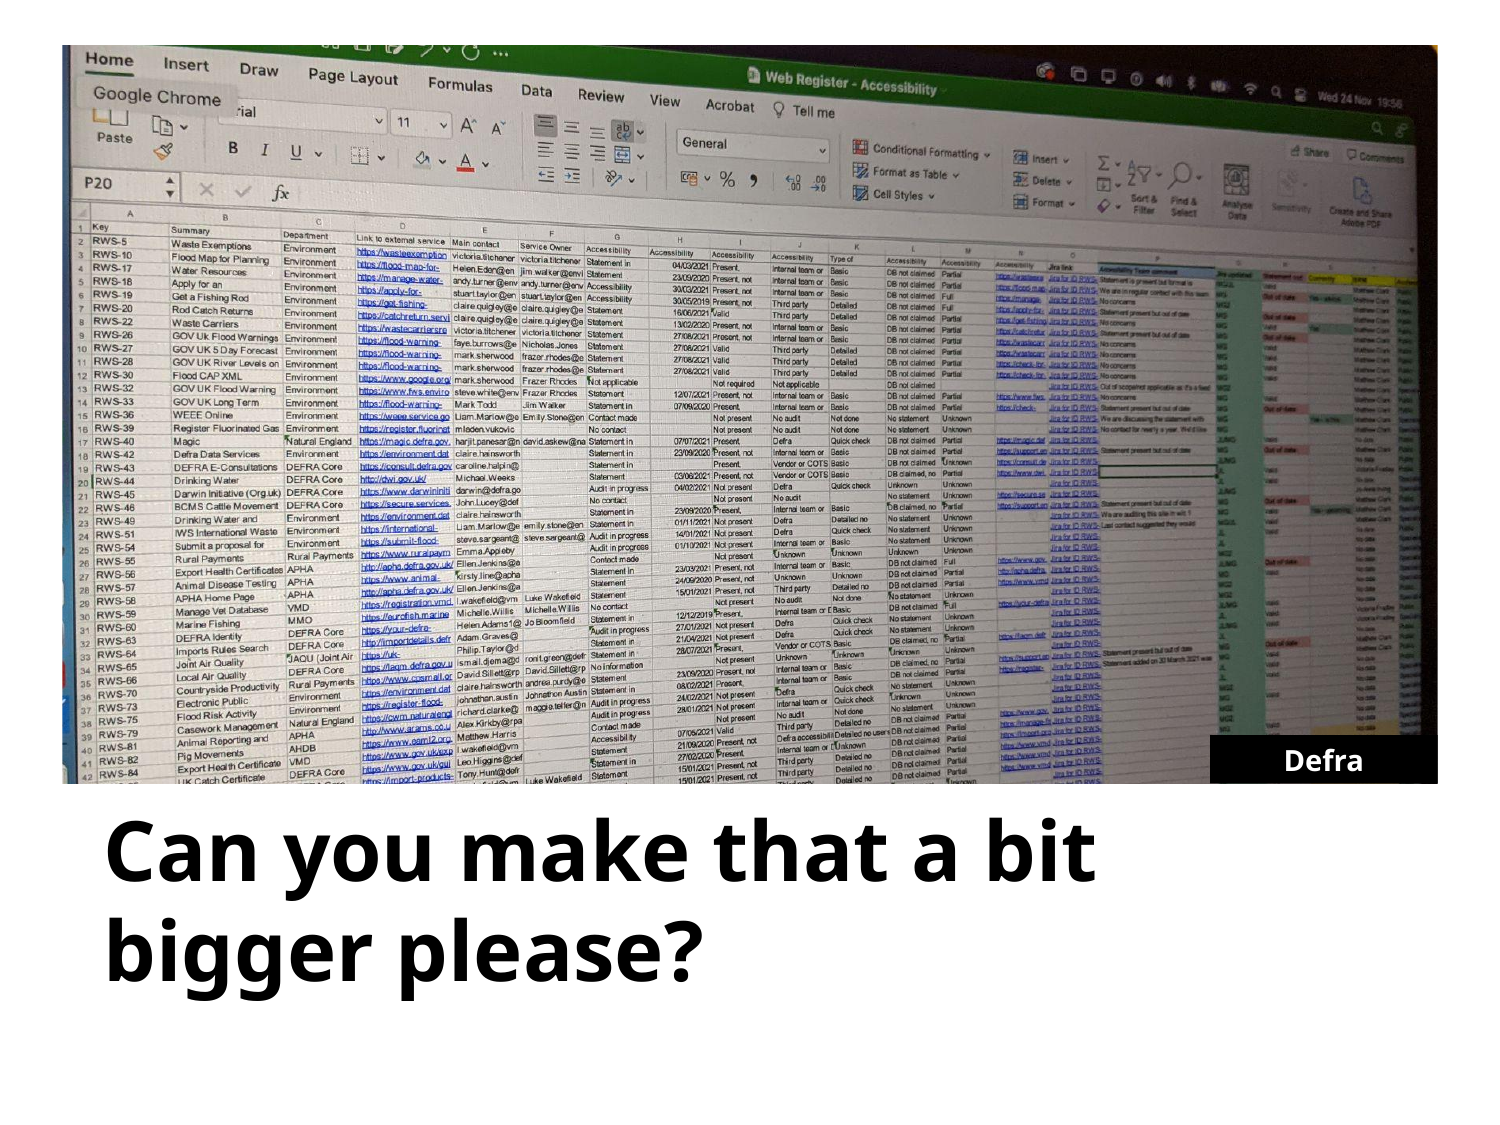

Defra
Can you make that a bit bigger please?